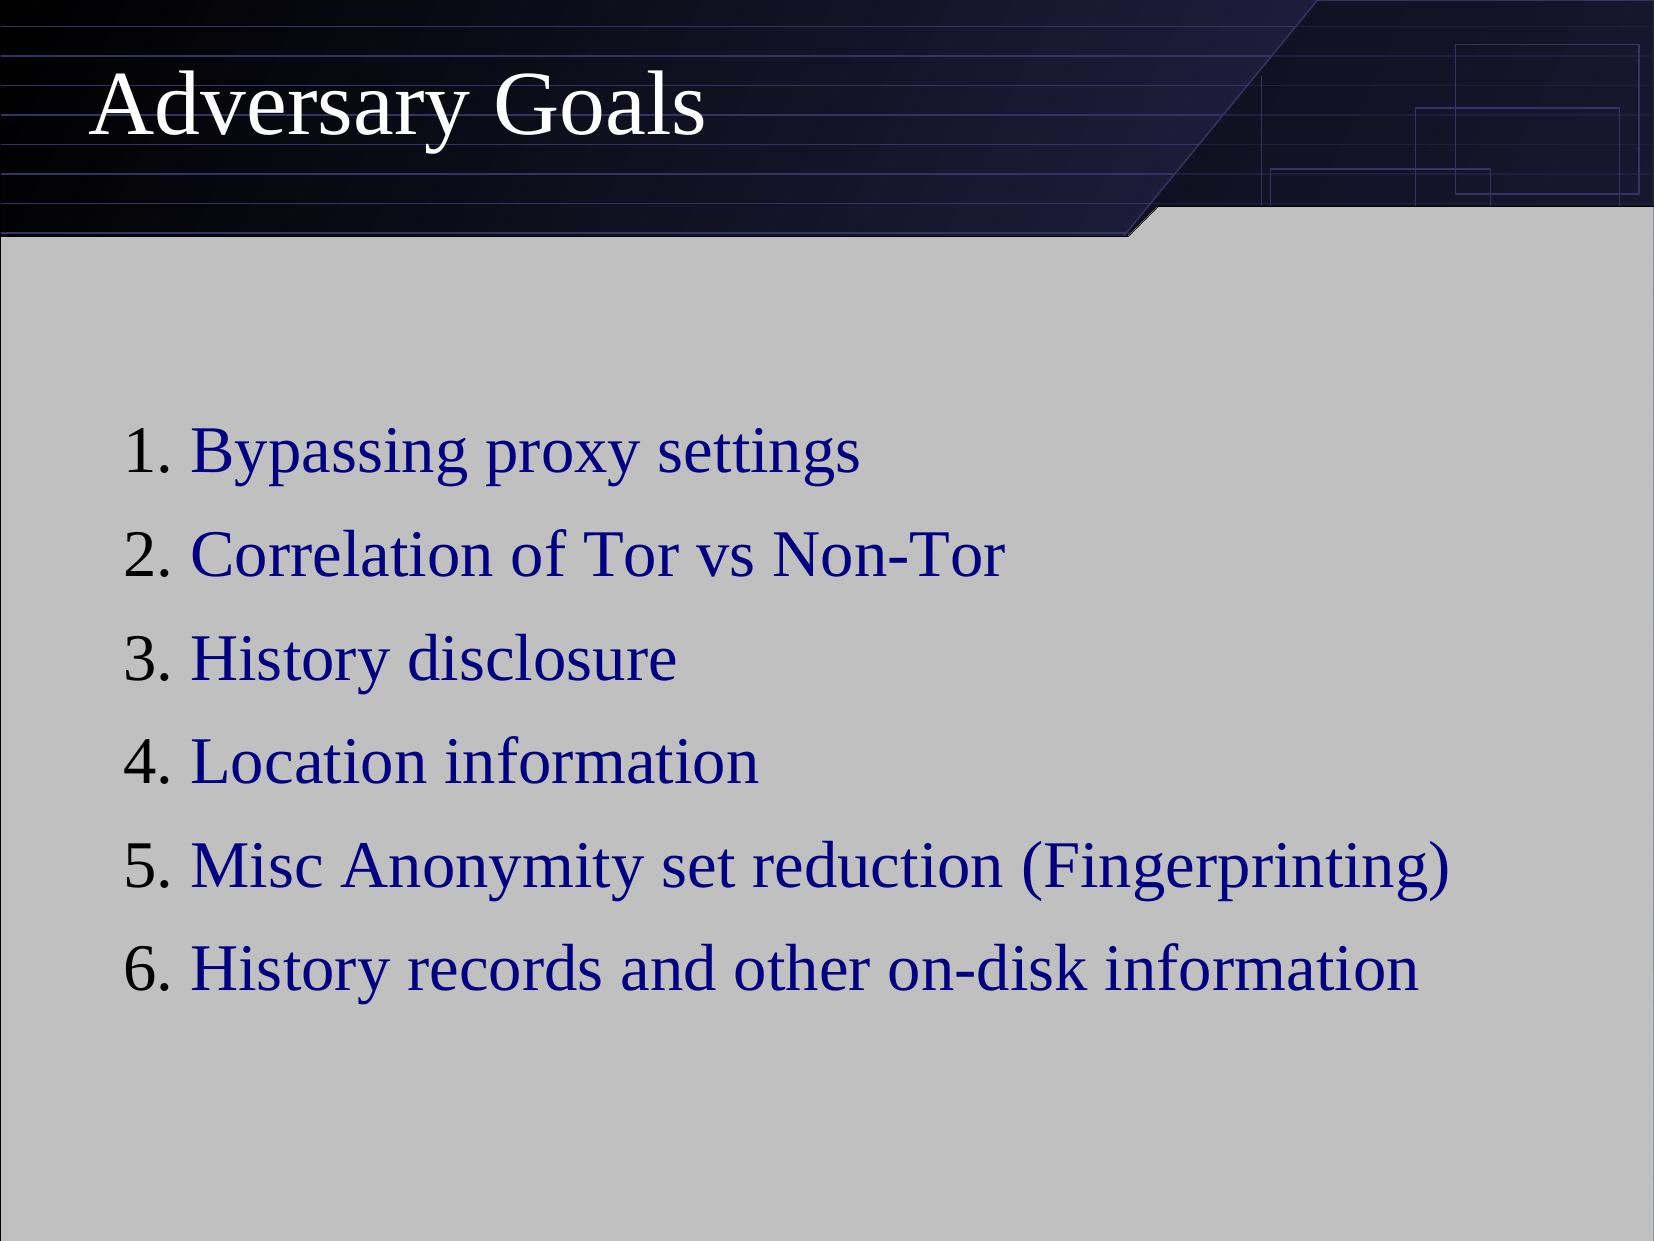

# Adversary Goals
Bypassing proxy settings
Correlation of Tor vs Non-Tor
History disclosure
Location information
Misc Anonymity set reduction (Fingerprinting)
History records and other on-disk information